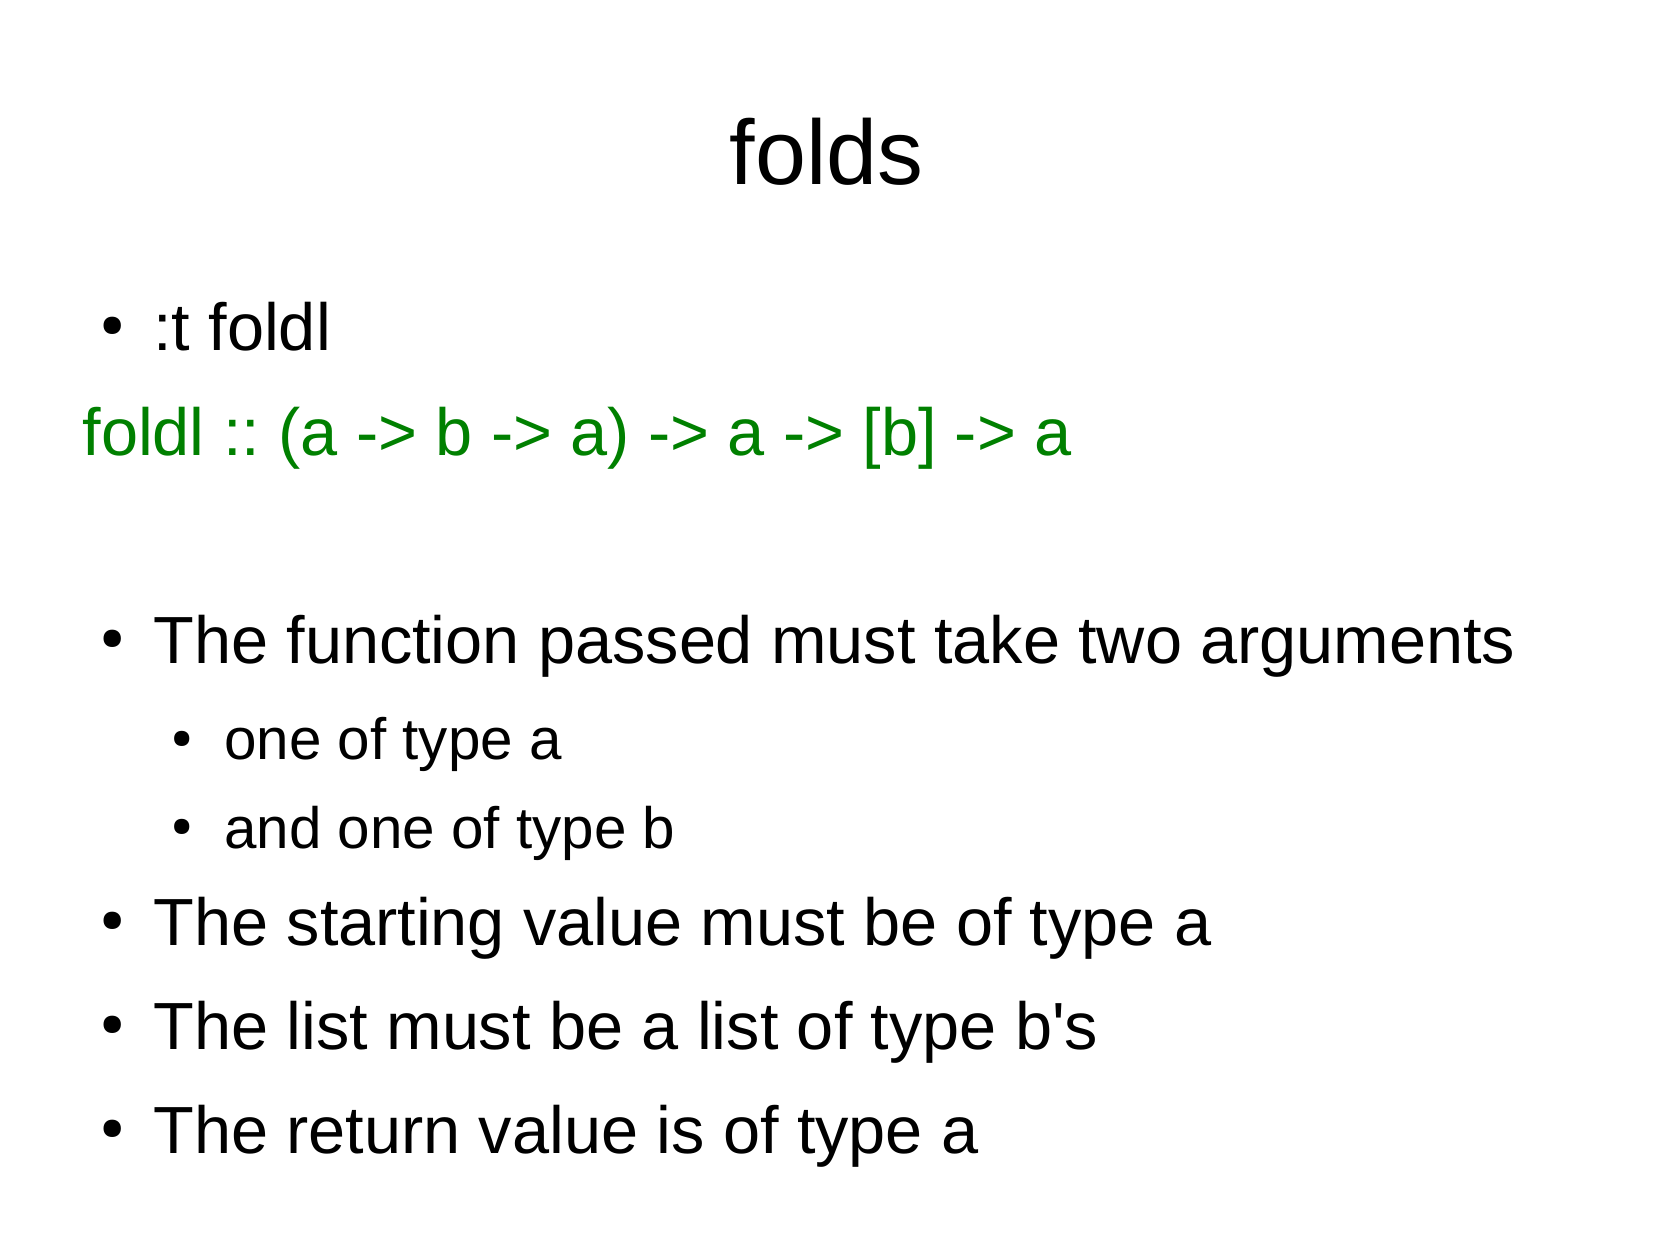

# folds
:t foldl
foldl :: (a -> b -> a) -> a -> [b] -> a
The function passed must take two arguments
one of type a
and one of type b
The starting value must be of type a
The list must be a list of type b's
The return value is of type a